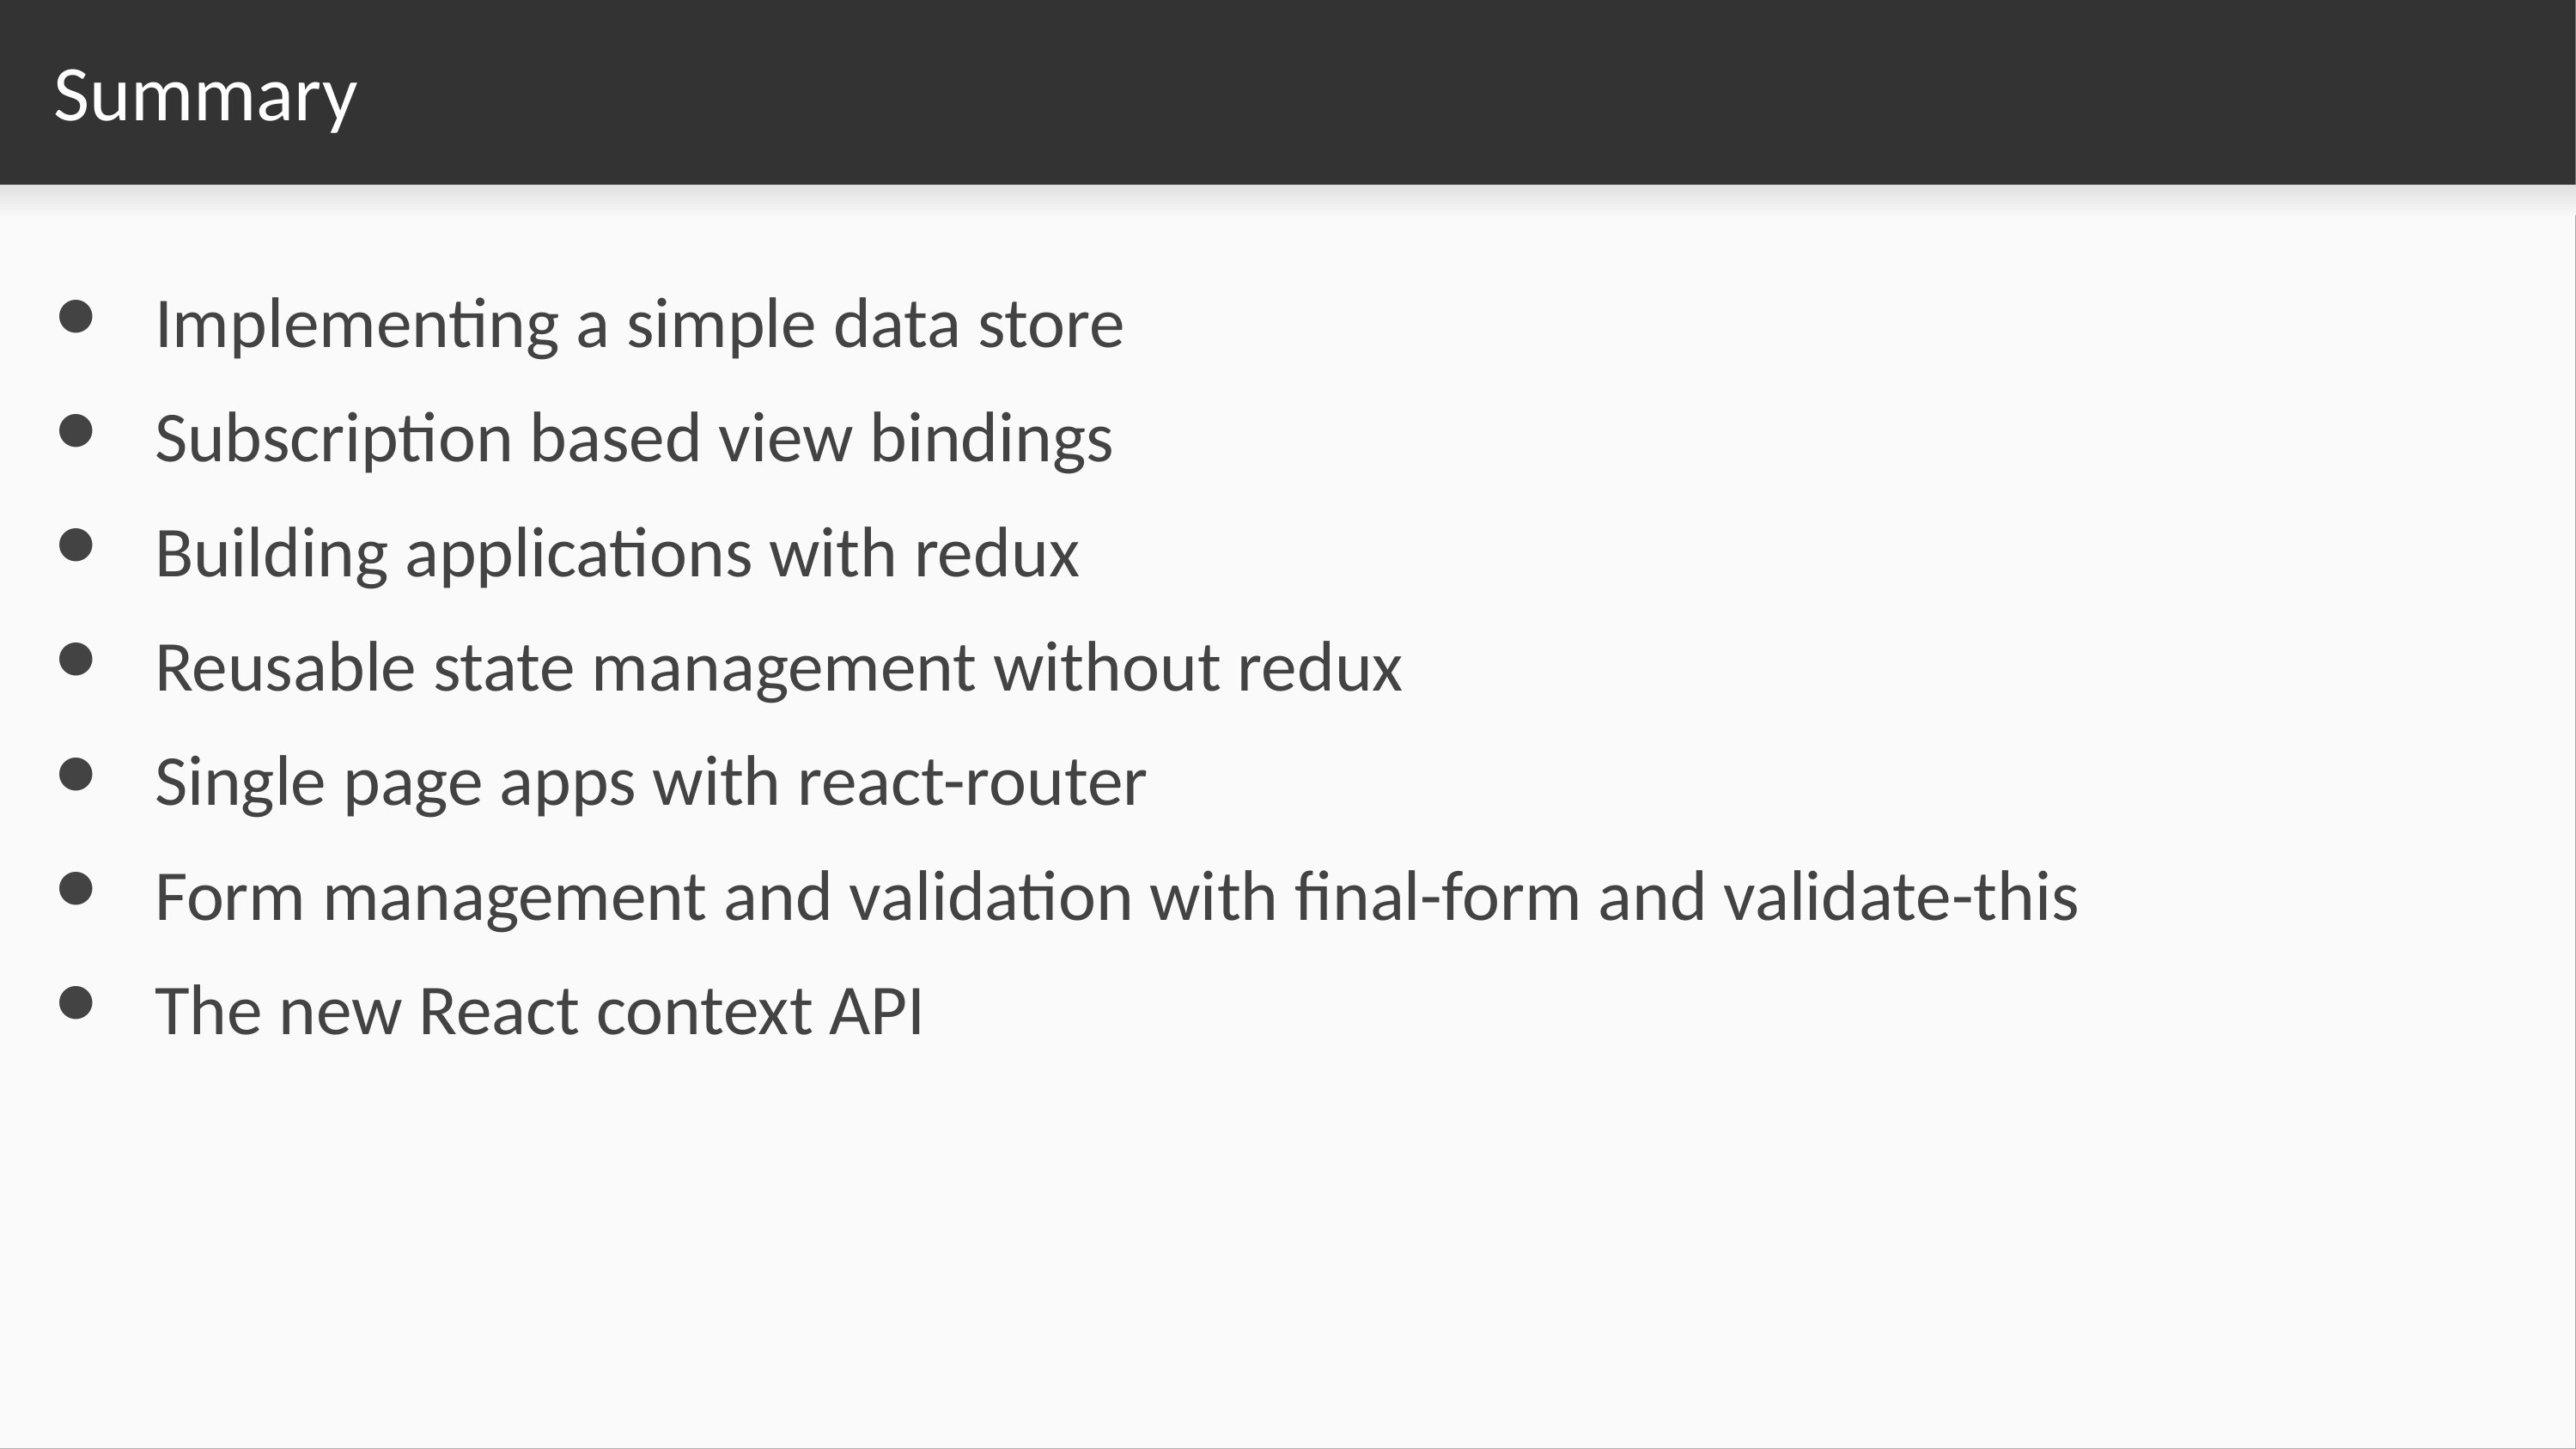

# Summary
Implementing a simple data store
Subscription based view bindings
Building applications with redux
Reusable state management without redux
Single page apps with react-router
Form management and validation with final-form and validate-this
The new React context API